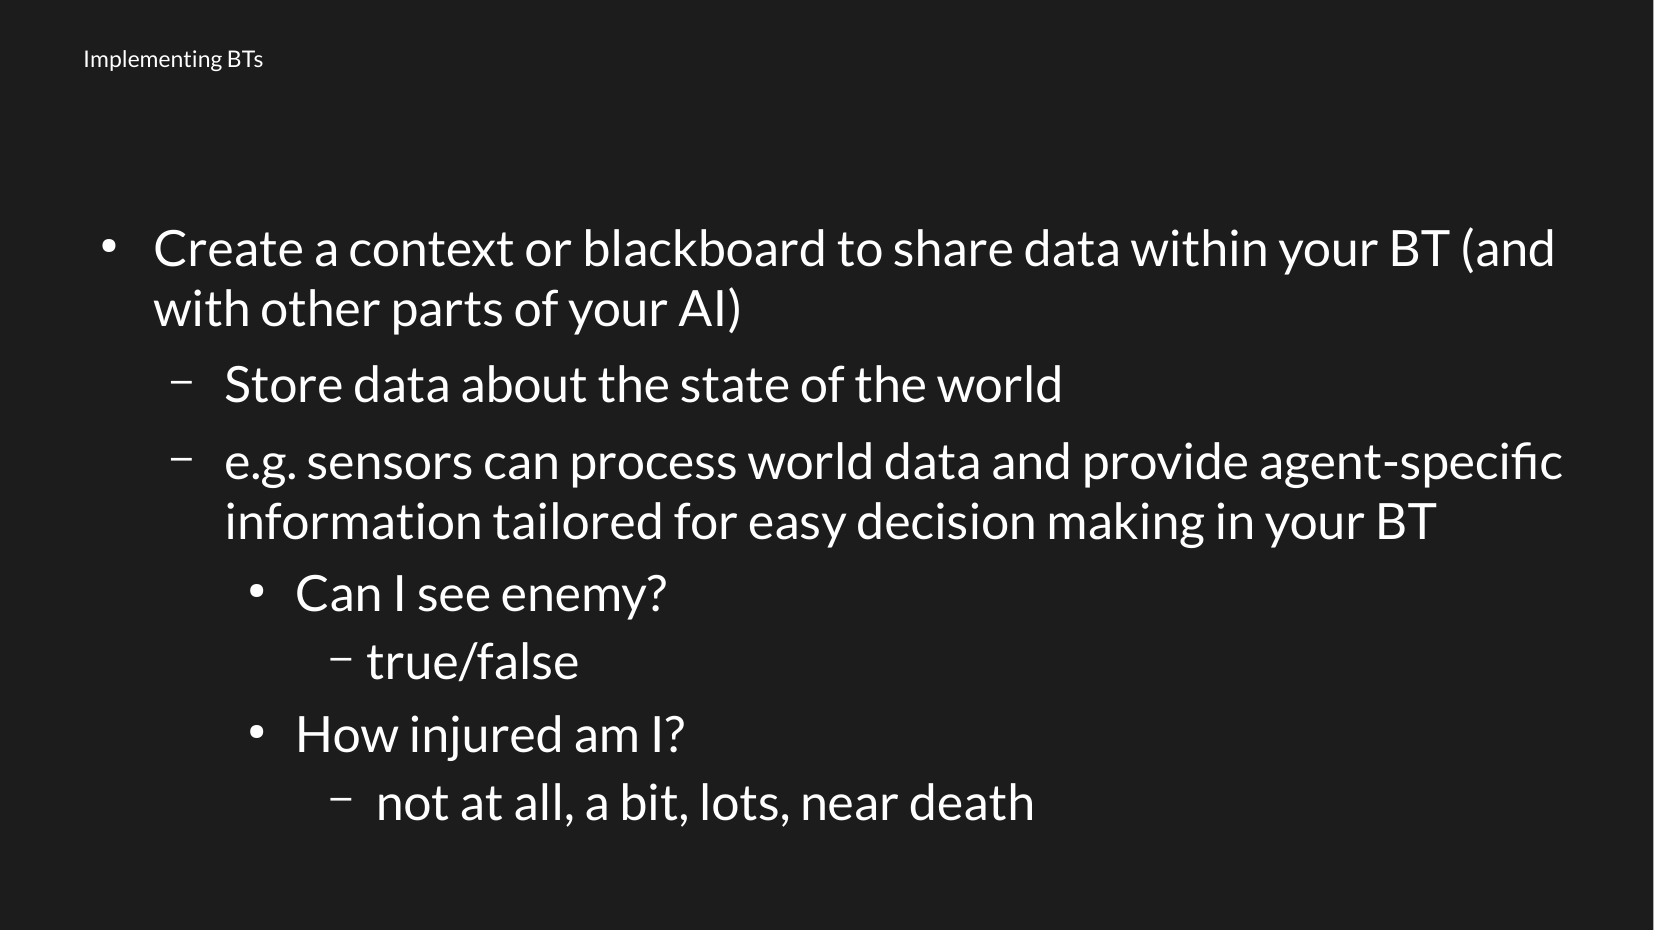

# Implementing BTs
Create a context or blackboard to share data within your BT (and with other parts of your AI)
Store data about the state of the world
e.g. sensors can process world data and provide agent-specific information tailored for easy decision making in your BT
Can I see enemy?
true/false
How injured am I?
 not at all, a bit, lots, near death